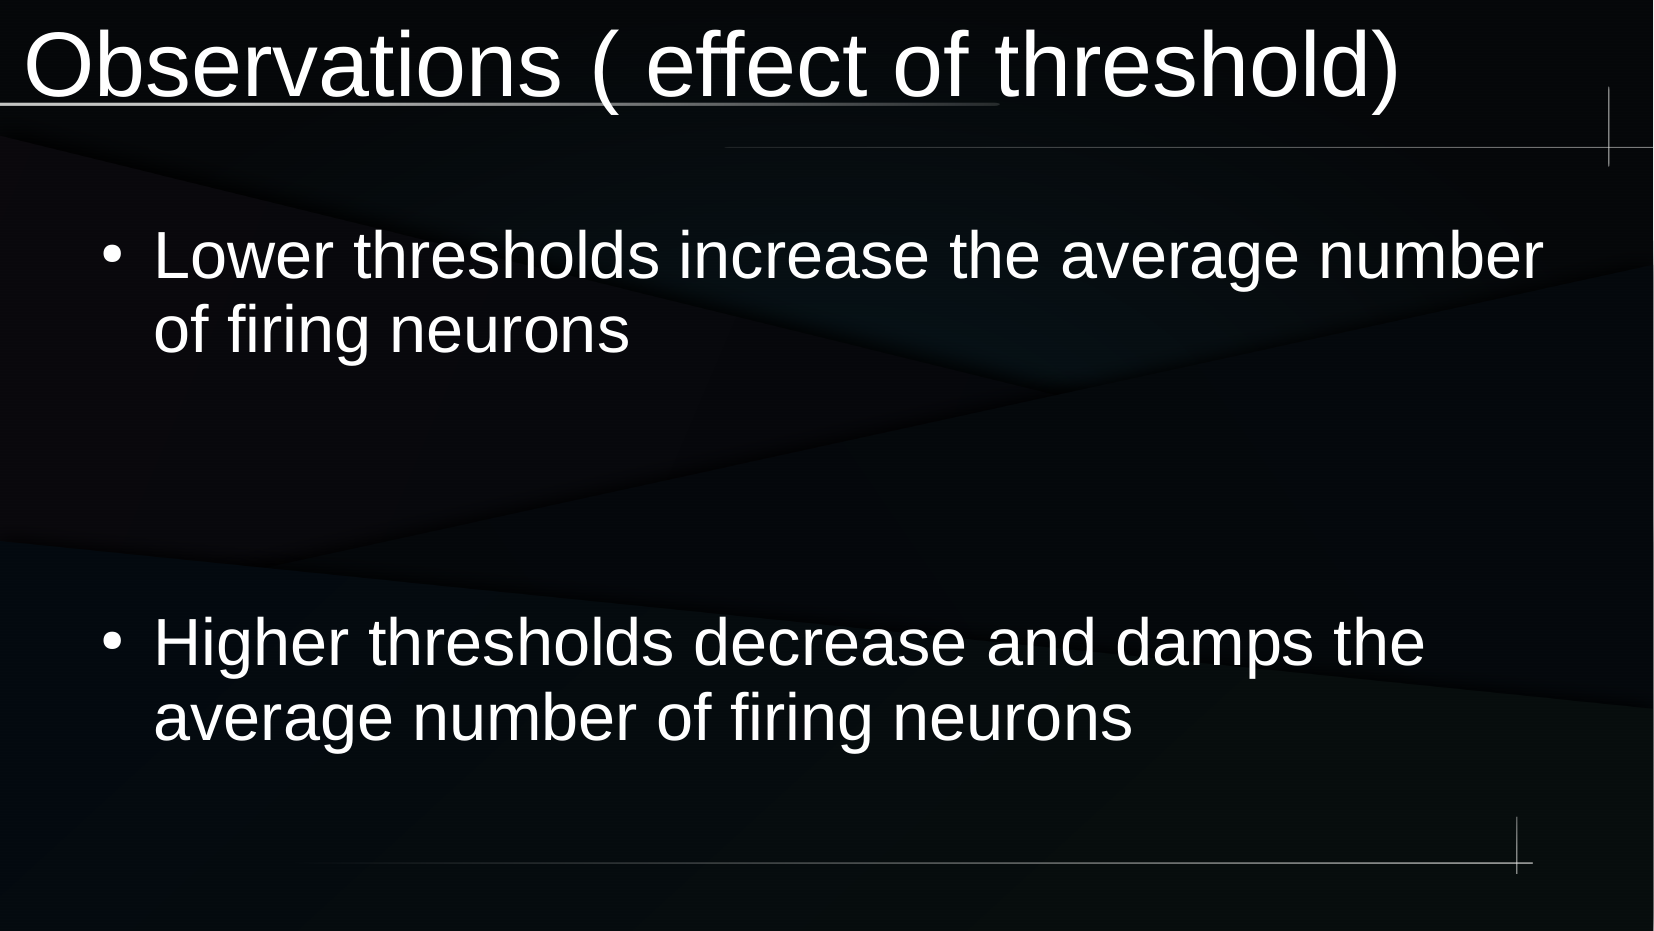

# Observations ( effect of threshold)
Lower thresholds increase the average number of firing neurons
Higher thresholds decrease and damps the average number of firing neurons